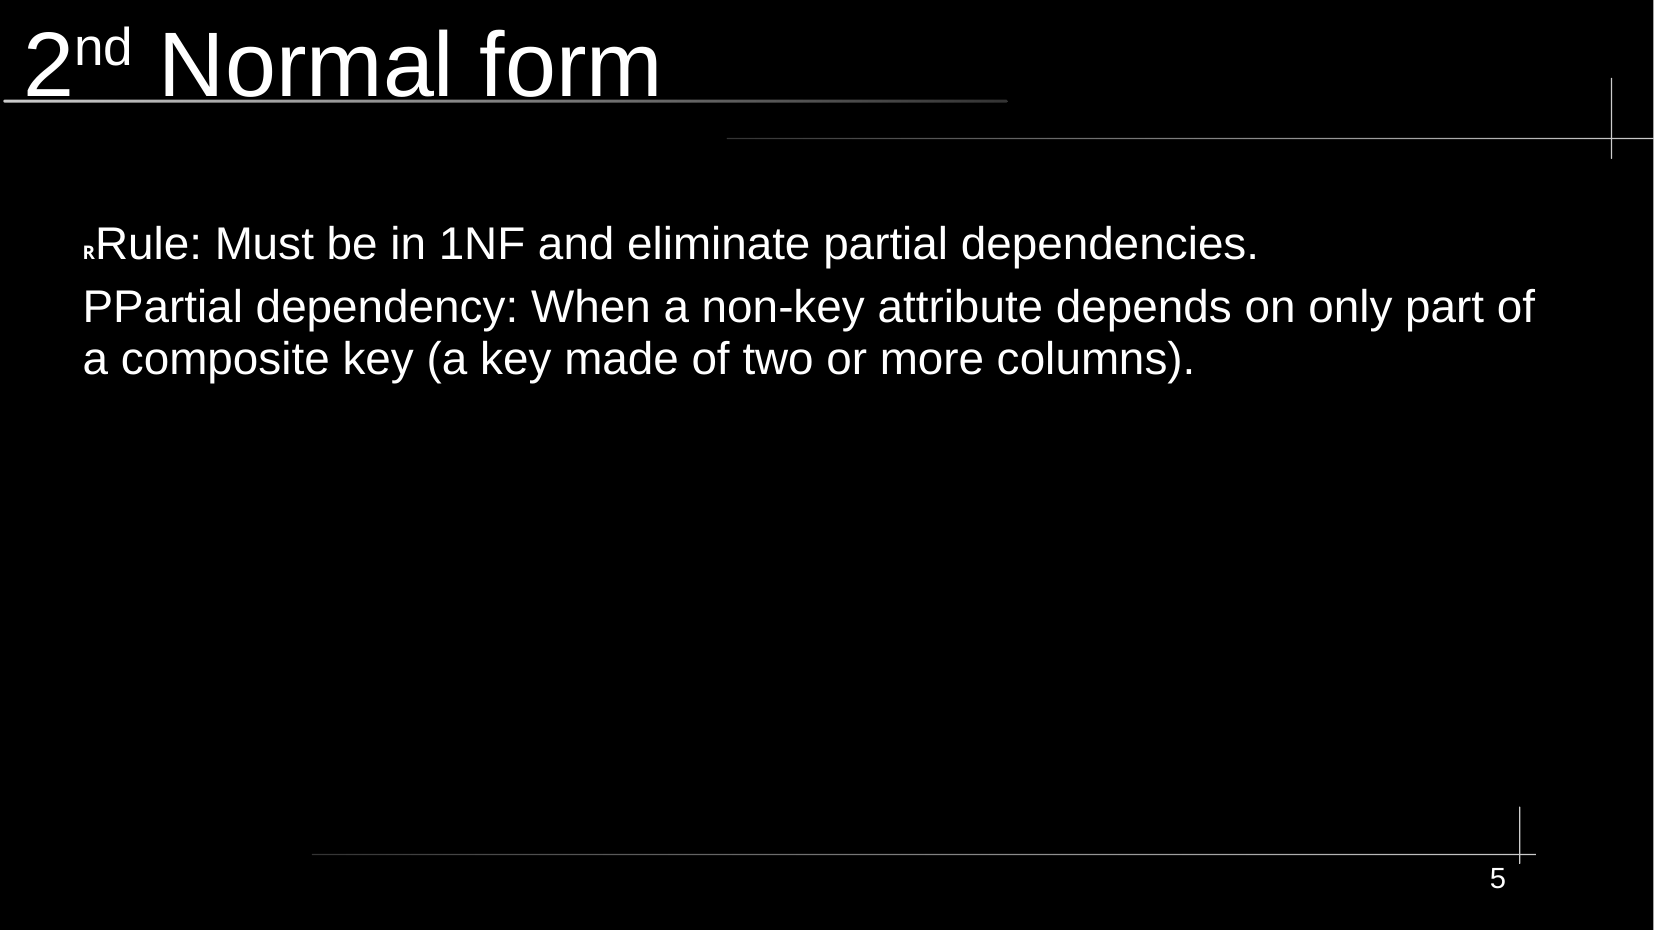

# 2nd Normal form
RRule: Must be in 1NF and eliminate partial dependencies.
PPartial dependency: When a non-key attribute depends on only part of a composite key (a key made of two or more columns).
5